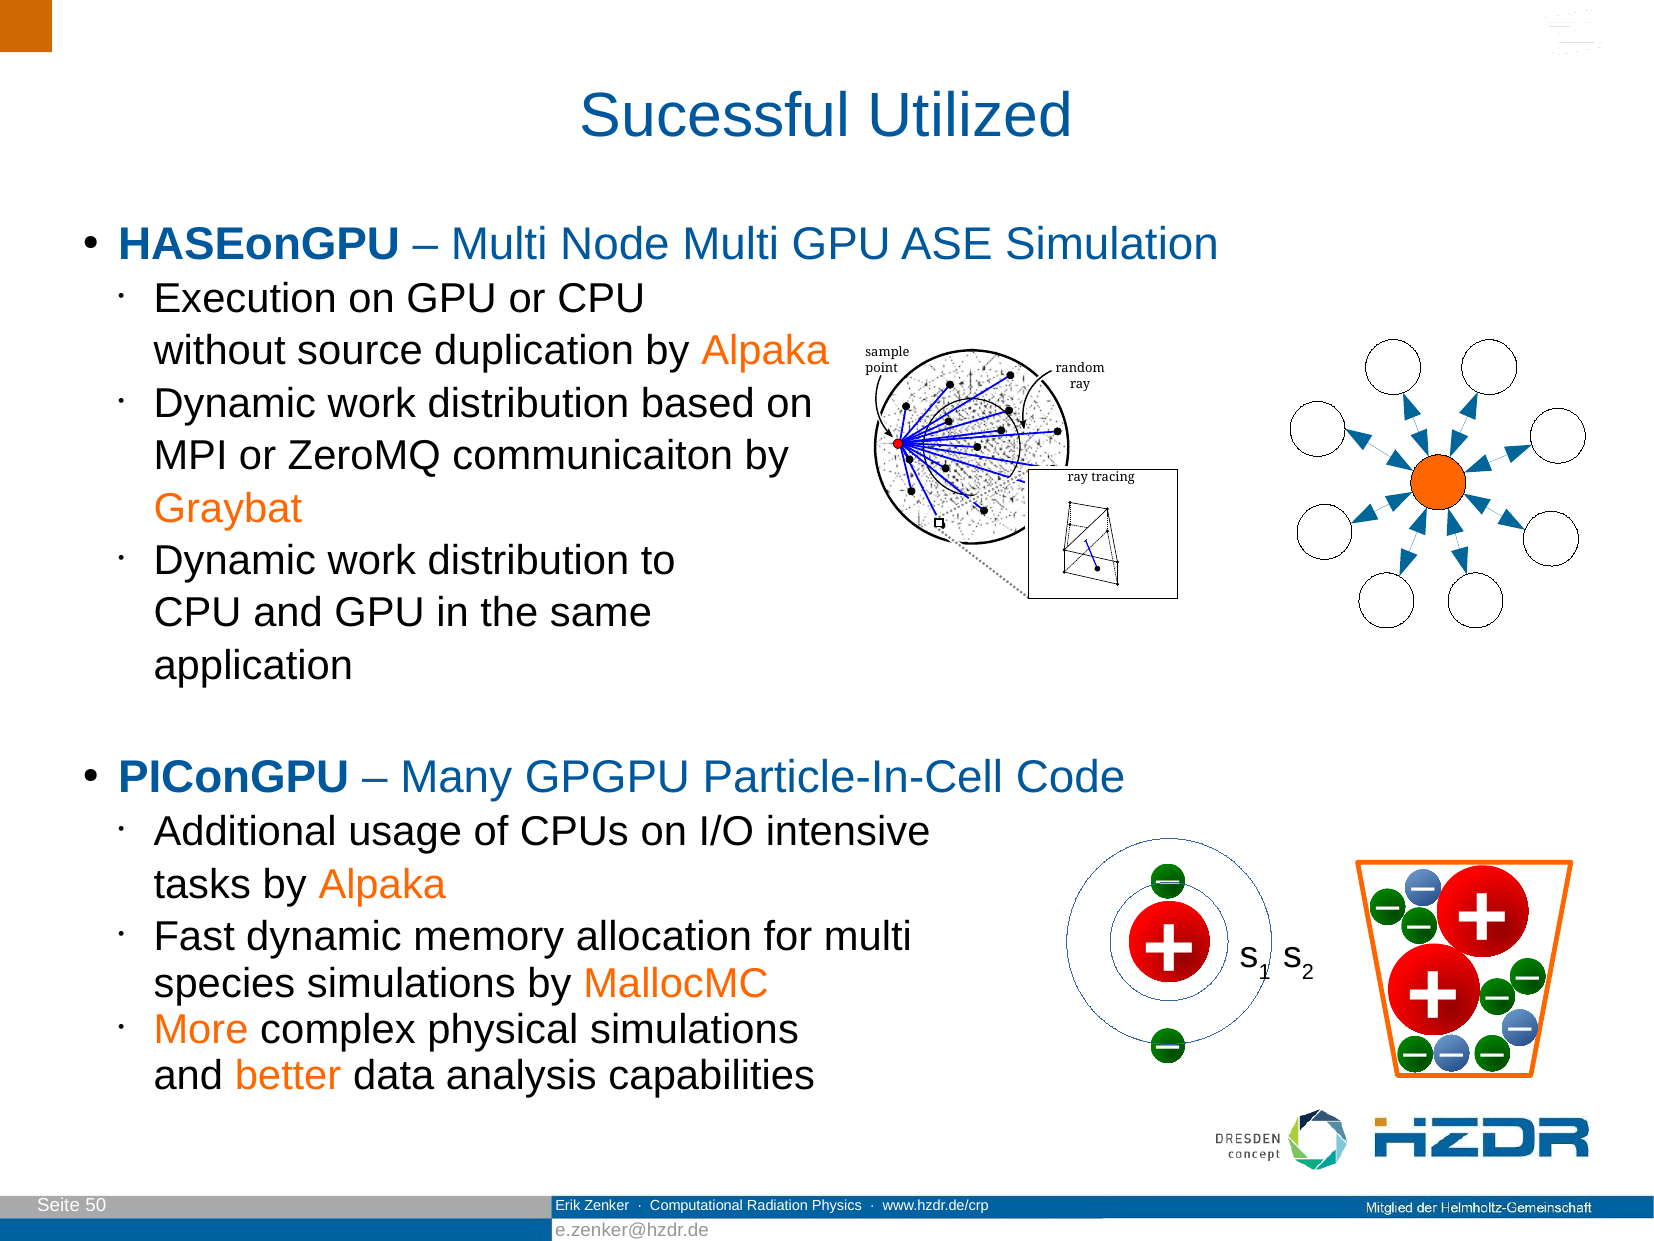

# Sucessful Utilized
HASEonGPU – Multi Node Multi GPU ASE Simulation
Execution on GPU or CPU
without source duplication by Alpaka
Dynamic work distribution based on
MPI or ZeroMQ communicaiton by
Graybat
Dynamic work distribution to
CPU and GPU in the same
application
PIConGPU – Many GPGPU Particle-In-Cell Code
Additional usage of CPUs on I/O intensive
tasks by Alpaka
Fast dynamic memory allocation for multi
species simulations by MallocMC
More complex physical simulations
and better data analysis capabilities
─
+
─
─
+
─
s1
s2
+
─
─
─
─
─
─
─